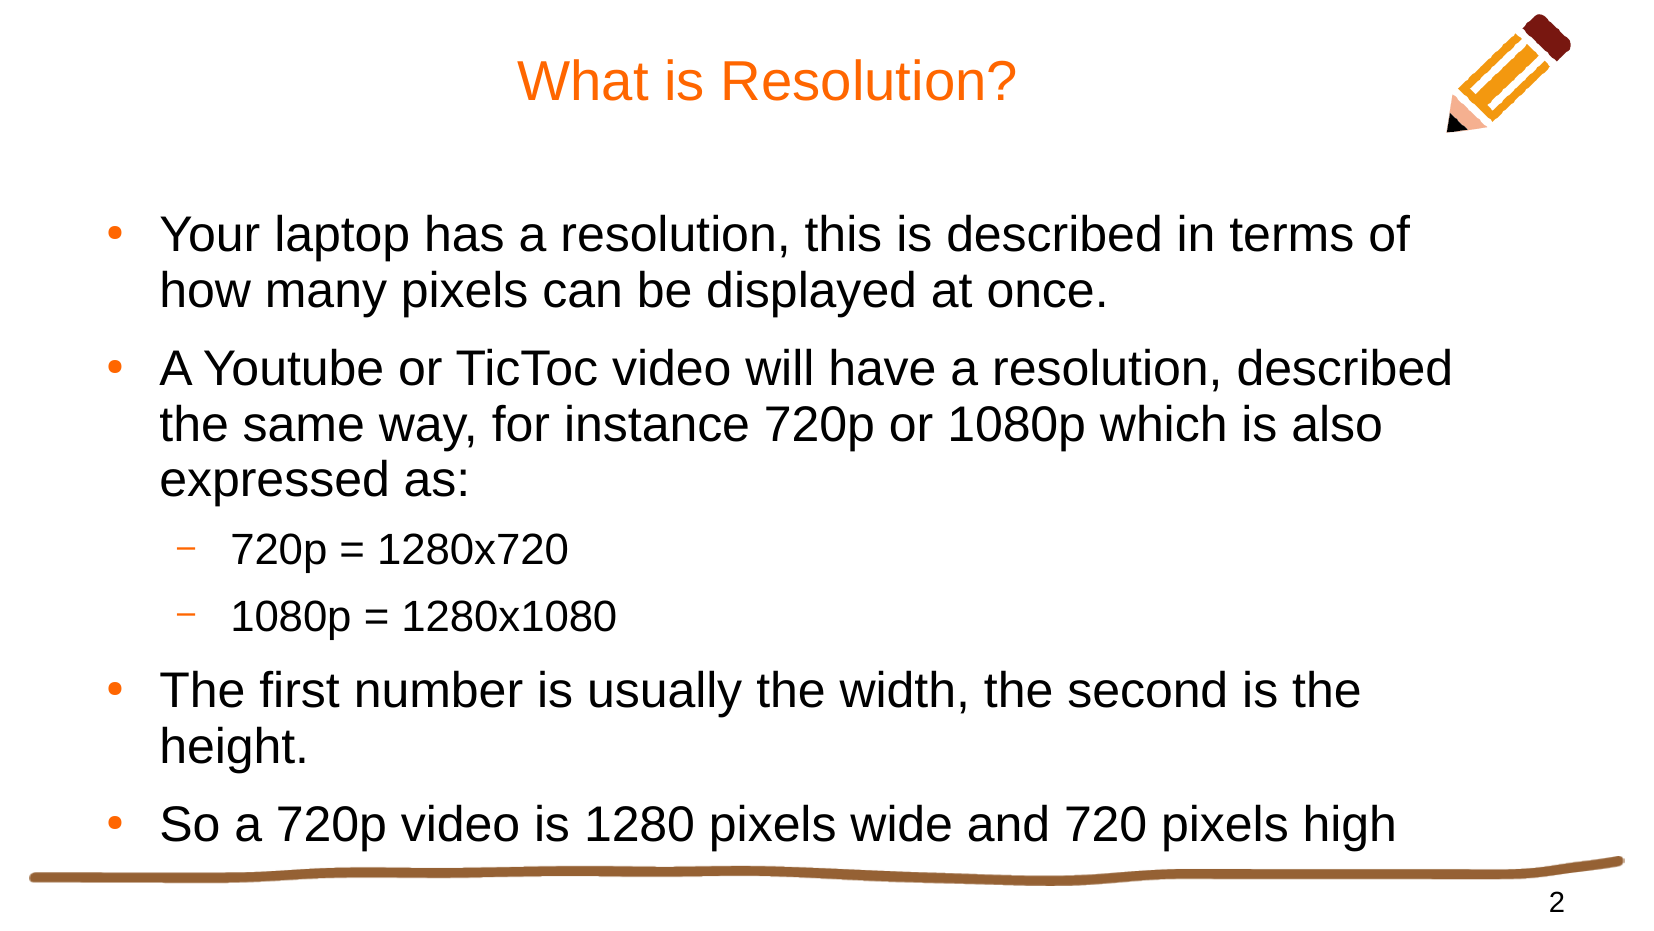

# What is Resolution?
Your laptop has a resolution, this is described in terms of how many pixels can be displayed at once.
A Youtube or TicToc video will have a resolution, described the same way, for instance 720p or 1080p which is also expressed as:
720p = 1280x720
1080p = 1280x1080
The first number is usually the width, the second is the height.
So a 720p video is 1280 pixels wide and 720 pixels high
2